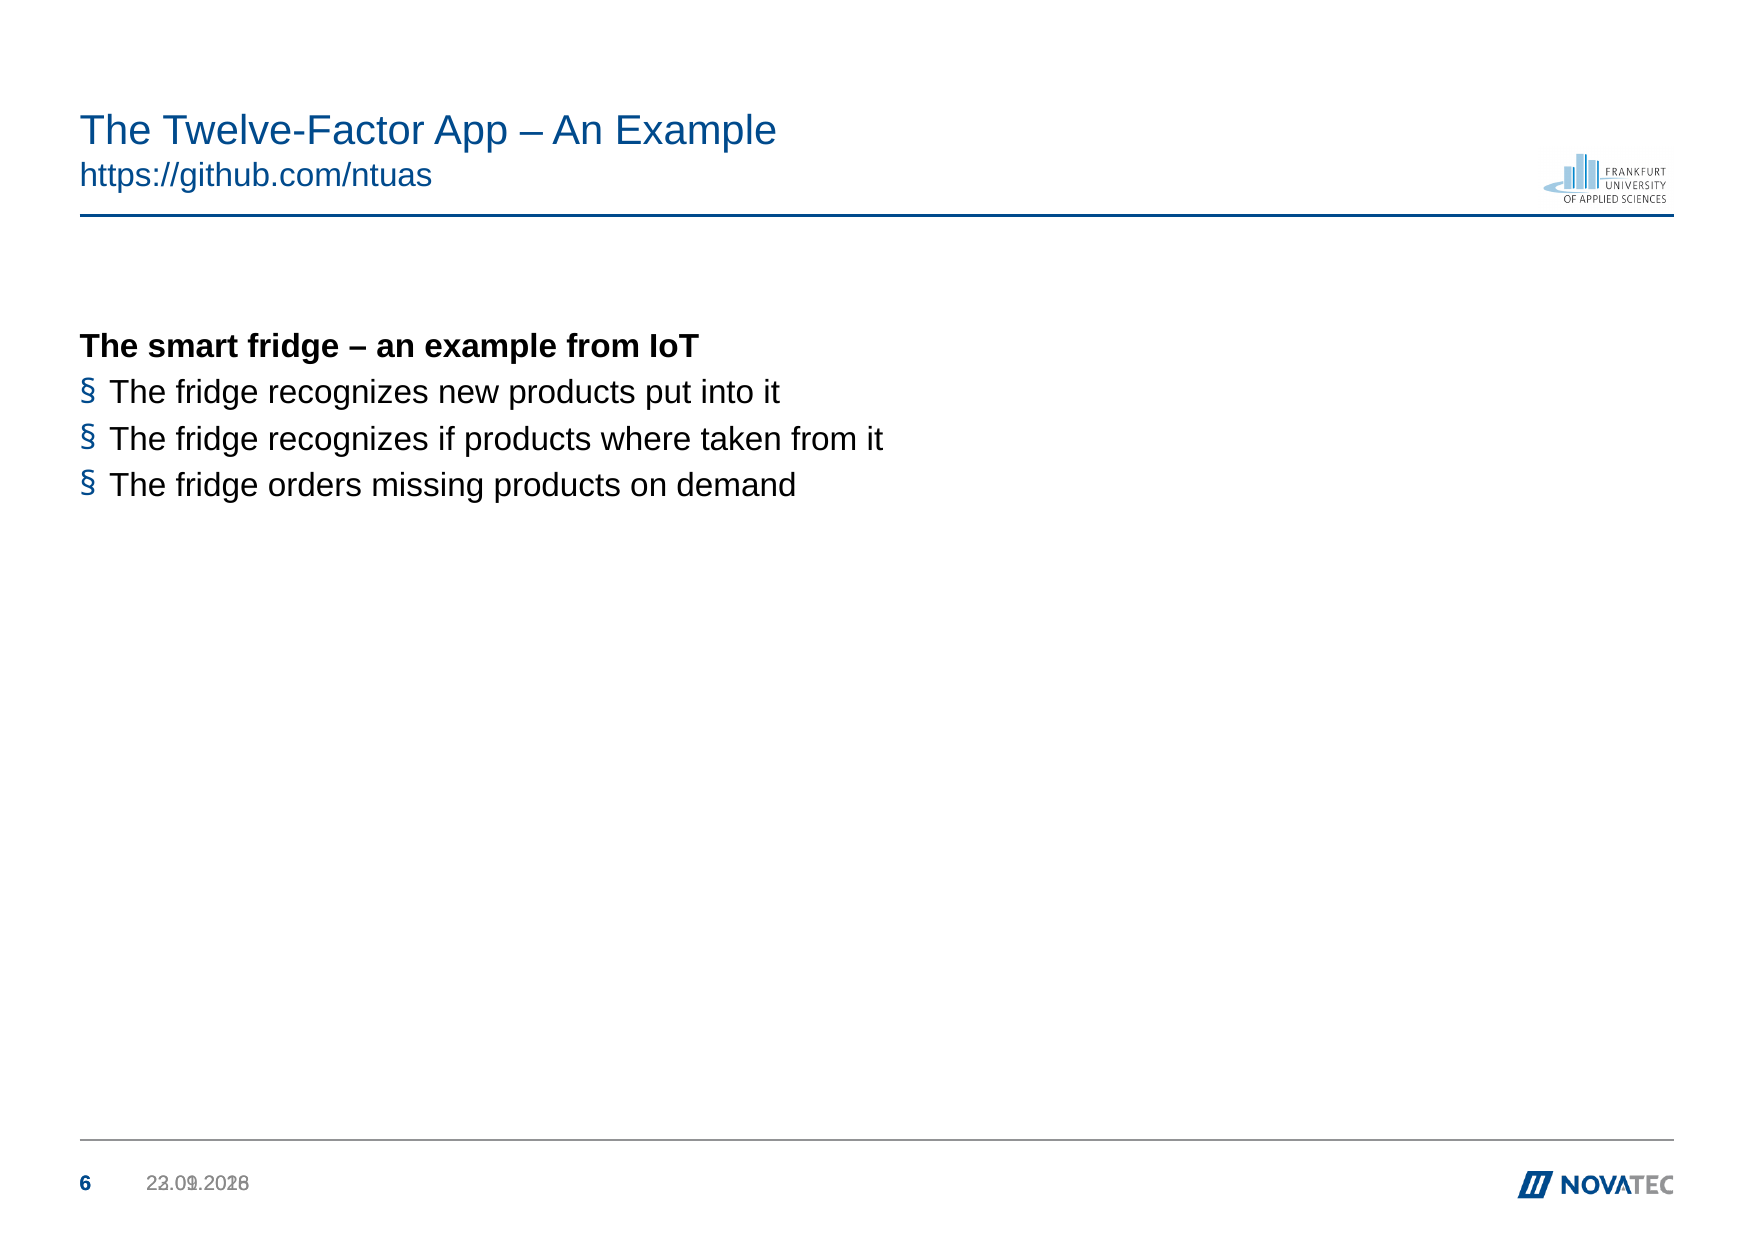

# The Twelve-Factor App – An Example https://github.com/ntuas
The smart fridge – an example from IoT
The fridge recognizes new products put into it
The fridge recognizes if products where taken from it
The fridge orders missing products on demand
22.01.2018